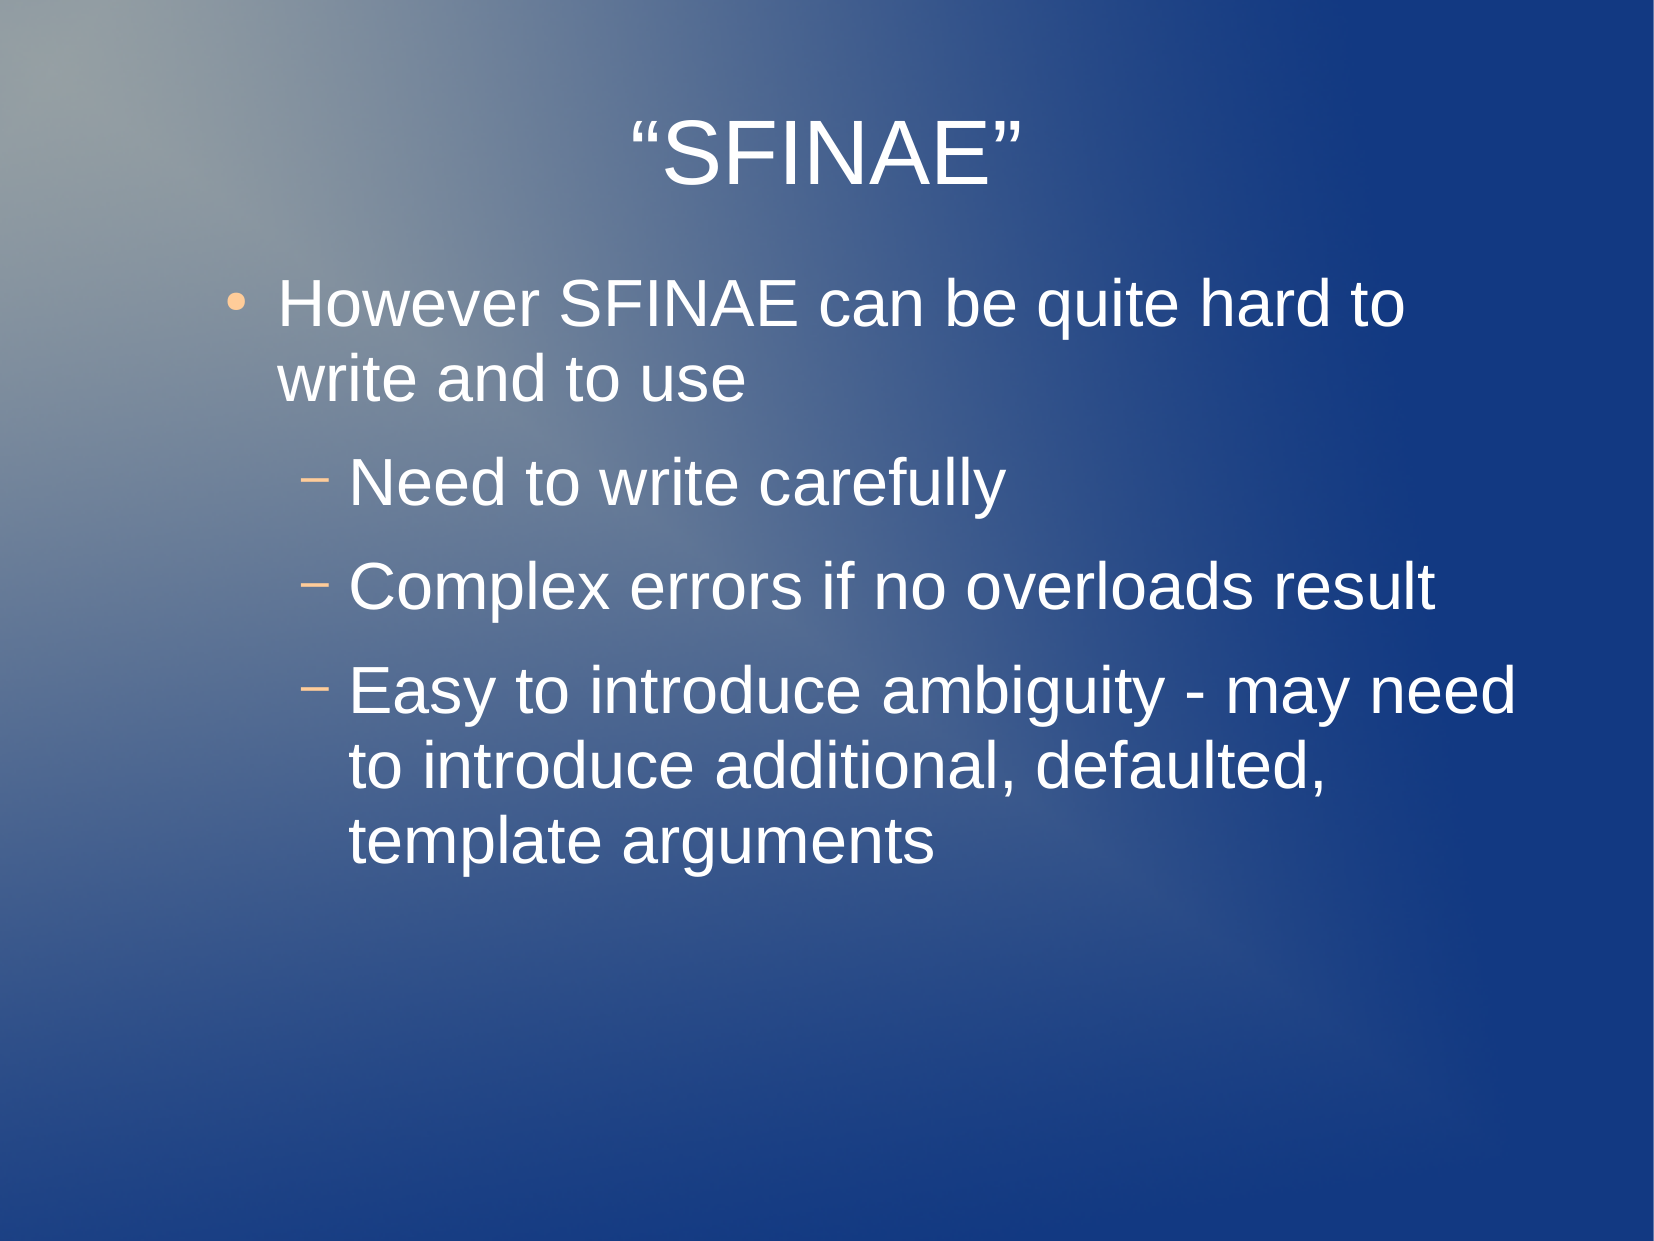

# “SFINAE”
However SFINAE can be quite hard to write and to use
Need to write carefully
Complex errors if no overloads result
Easy to introduce ambiguity - may need to introduce additional, defaulted, template arguments